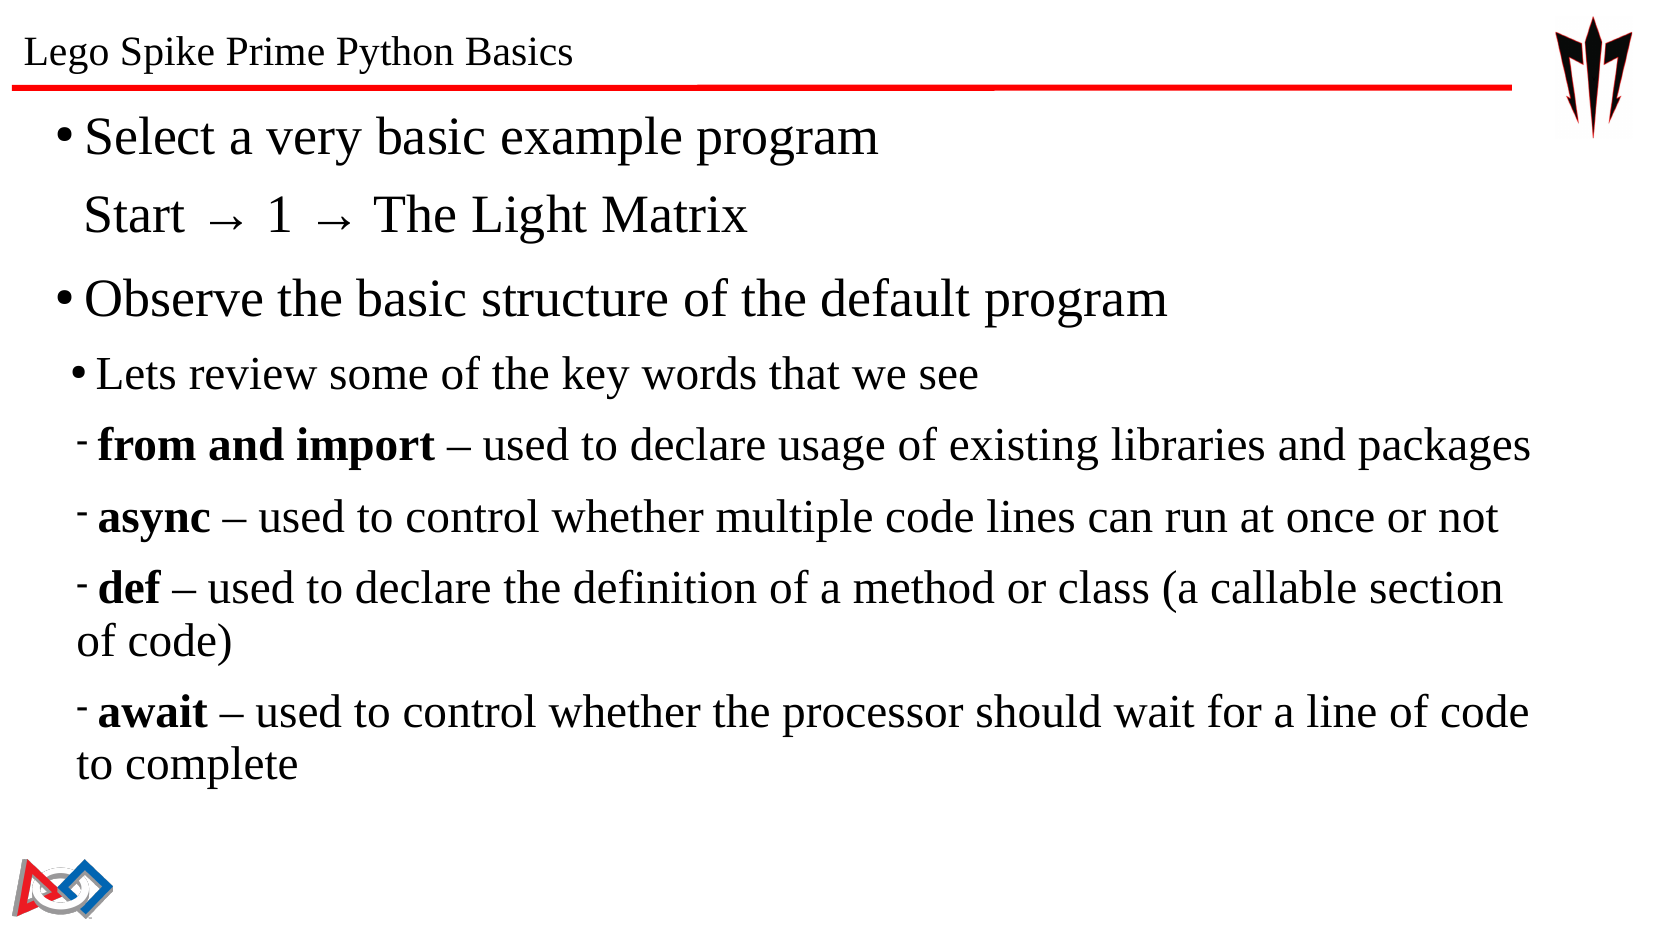

# Lego Spike Prime Python Basics
 Select a very basic example program
 Start → 1 → The Light Matrix
 Observe the basic structure of the default program
 Lets review some of the key words that we see
 from and import – used to declare usage of existing libraries and packages
 async – used to control whether multiple code lines can run at once or not
 def – used to declare the definition of a method or class (a callable section of code)
 await – used to control whether the processor should wait for a line of code to complete